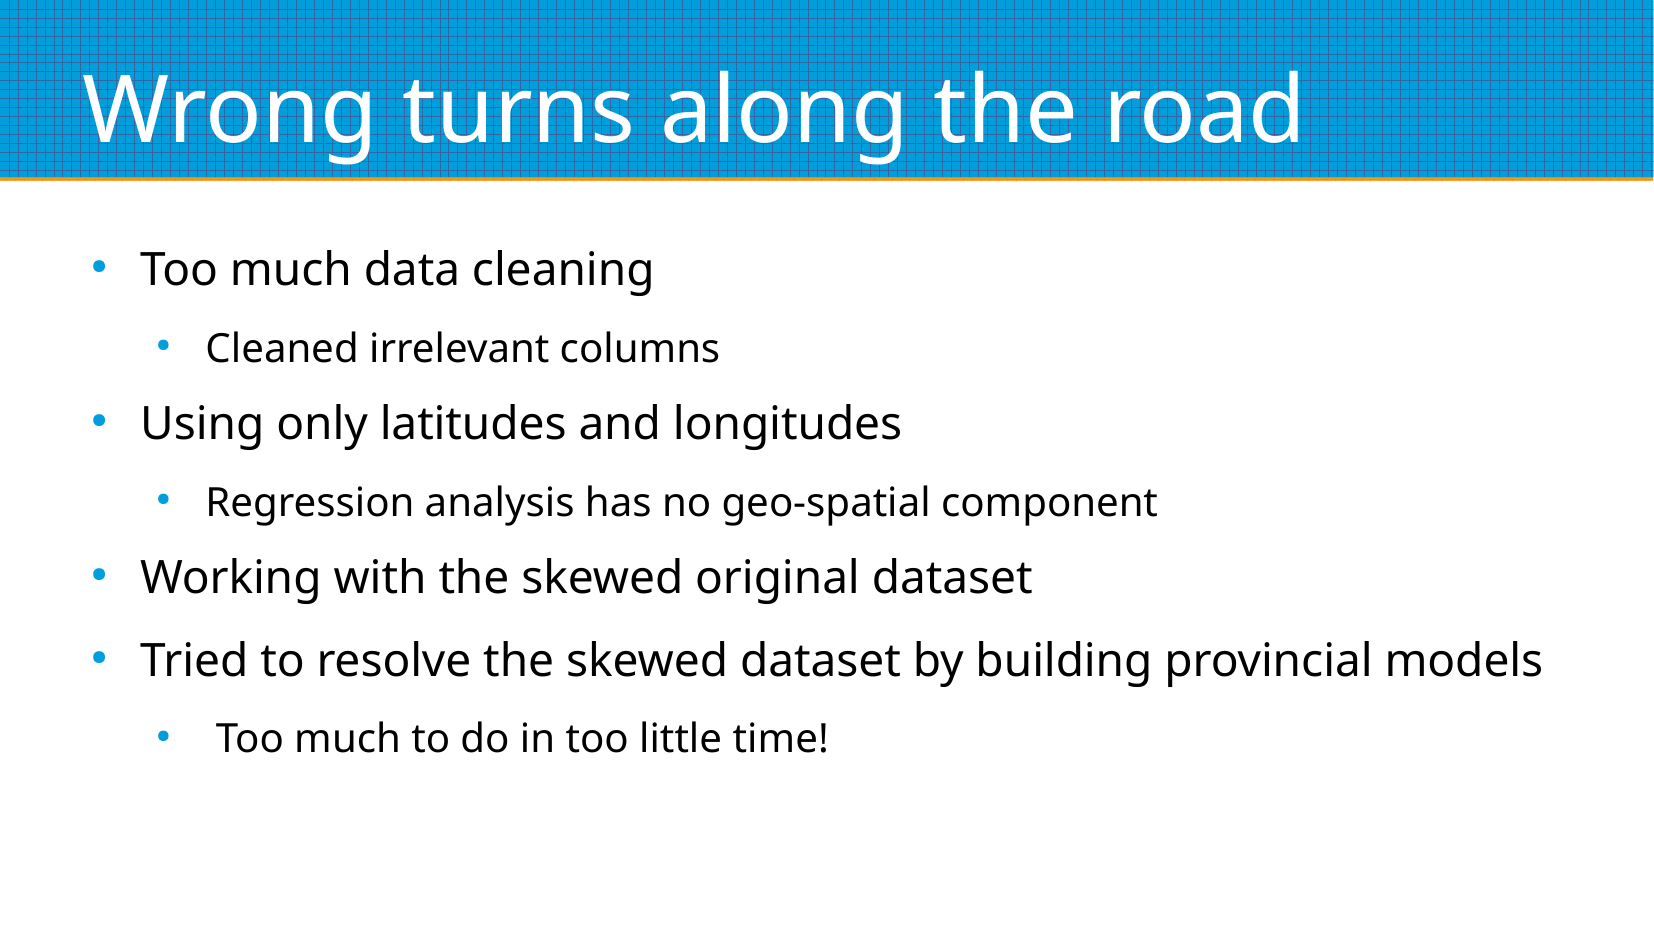

# Wrong turns along the road
Too much data cleaning
Cleaned irrelevant columns
Using only latitudes and longitudes
Regression analysis has no geo-spatial component
Working with the skewed original dataset
Tried to resolve the skewed dataset by building provincial models
 Too much to do in too little time!